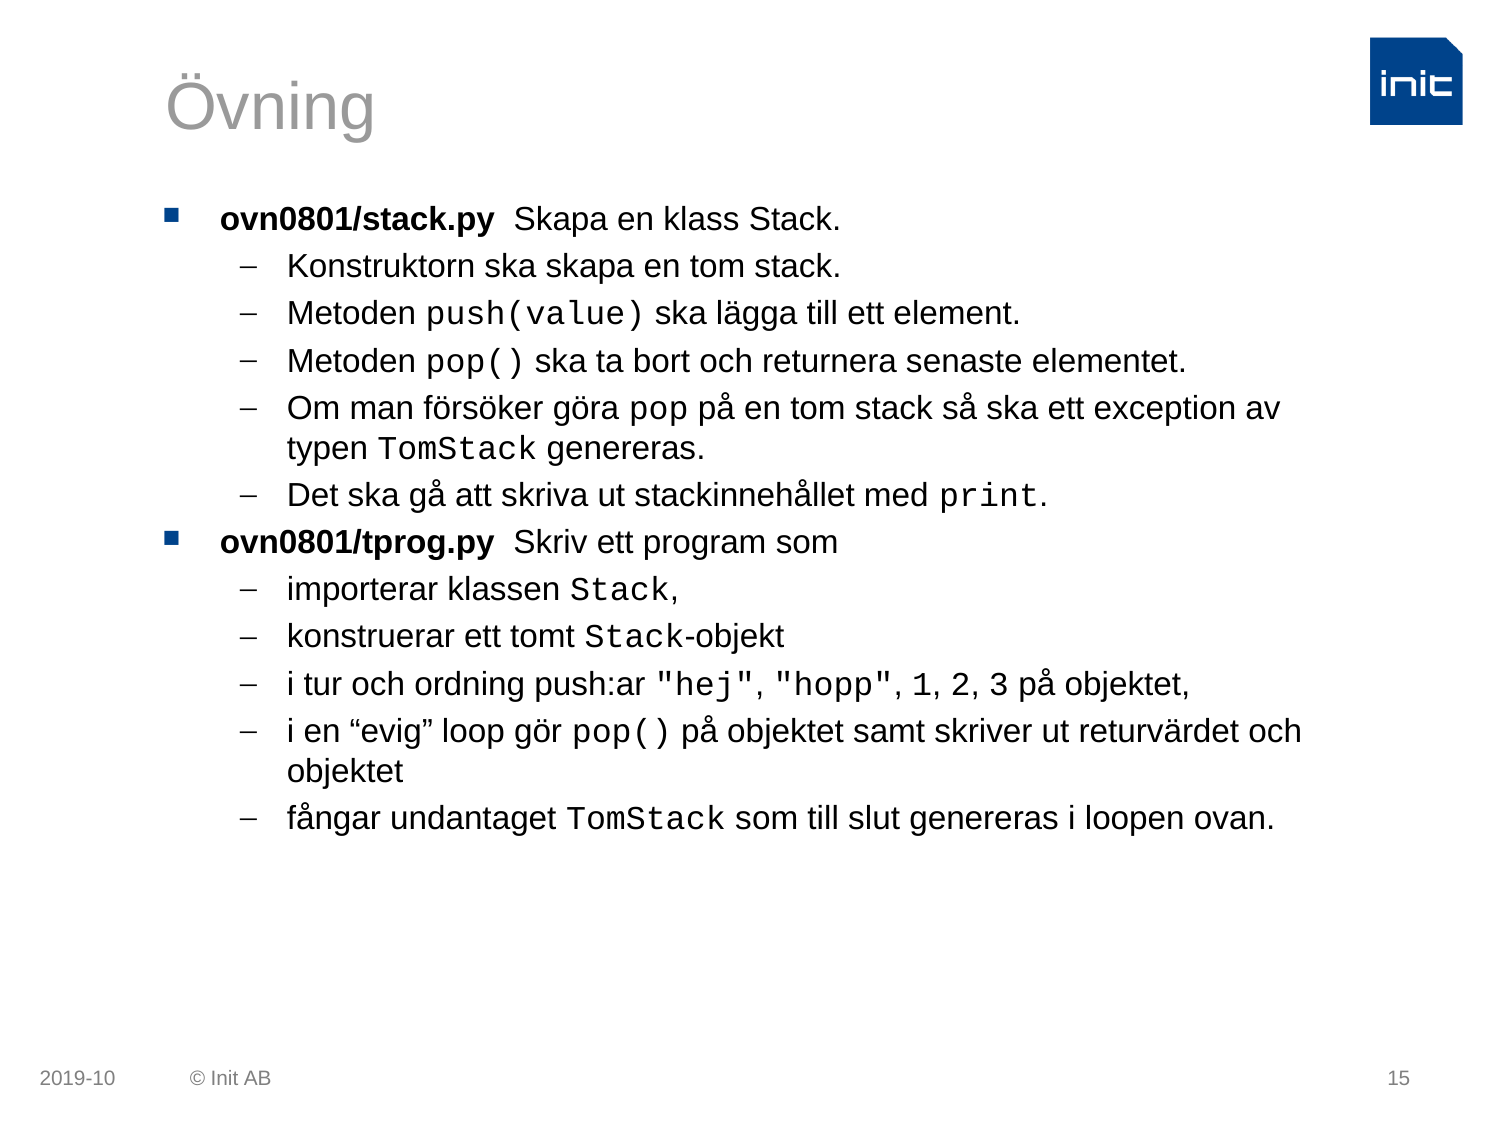

Övning
ovn0801/stack.py Skapa en klass Stack.
Konstruktorn ska skapa en tom stack.
Metoden push(value) ska lägga till ett element.
Metoden pop() ska ta bort och returnera senaste elementet.
Om man försöker göra pop på en tom stack så ska ett exception av typen TomStack genereras.
Det ska gå att skriva ut stackinnehållet med print.
ovn0801/tprog.py Skriv ett program som
importerar klassen Stack,
konstruerar ett tomt Stack-objekt
i tur och ordning push:ar "hej", "hopp", 1, 2, 3 på objektet,
i en “evig” loop gör pop() på objektet samt skriver ut returvärdet och objektet
fångar undantaget TomStack som till slut genereras i loopen ovan.
2019-10
© Init AB